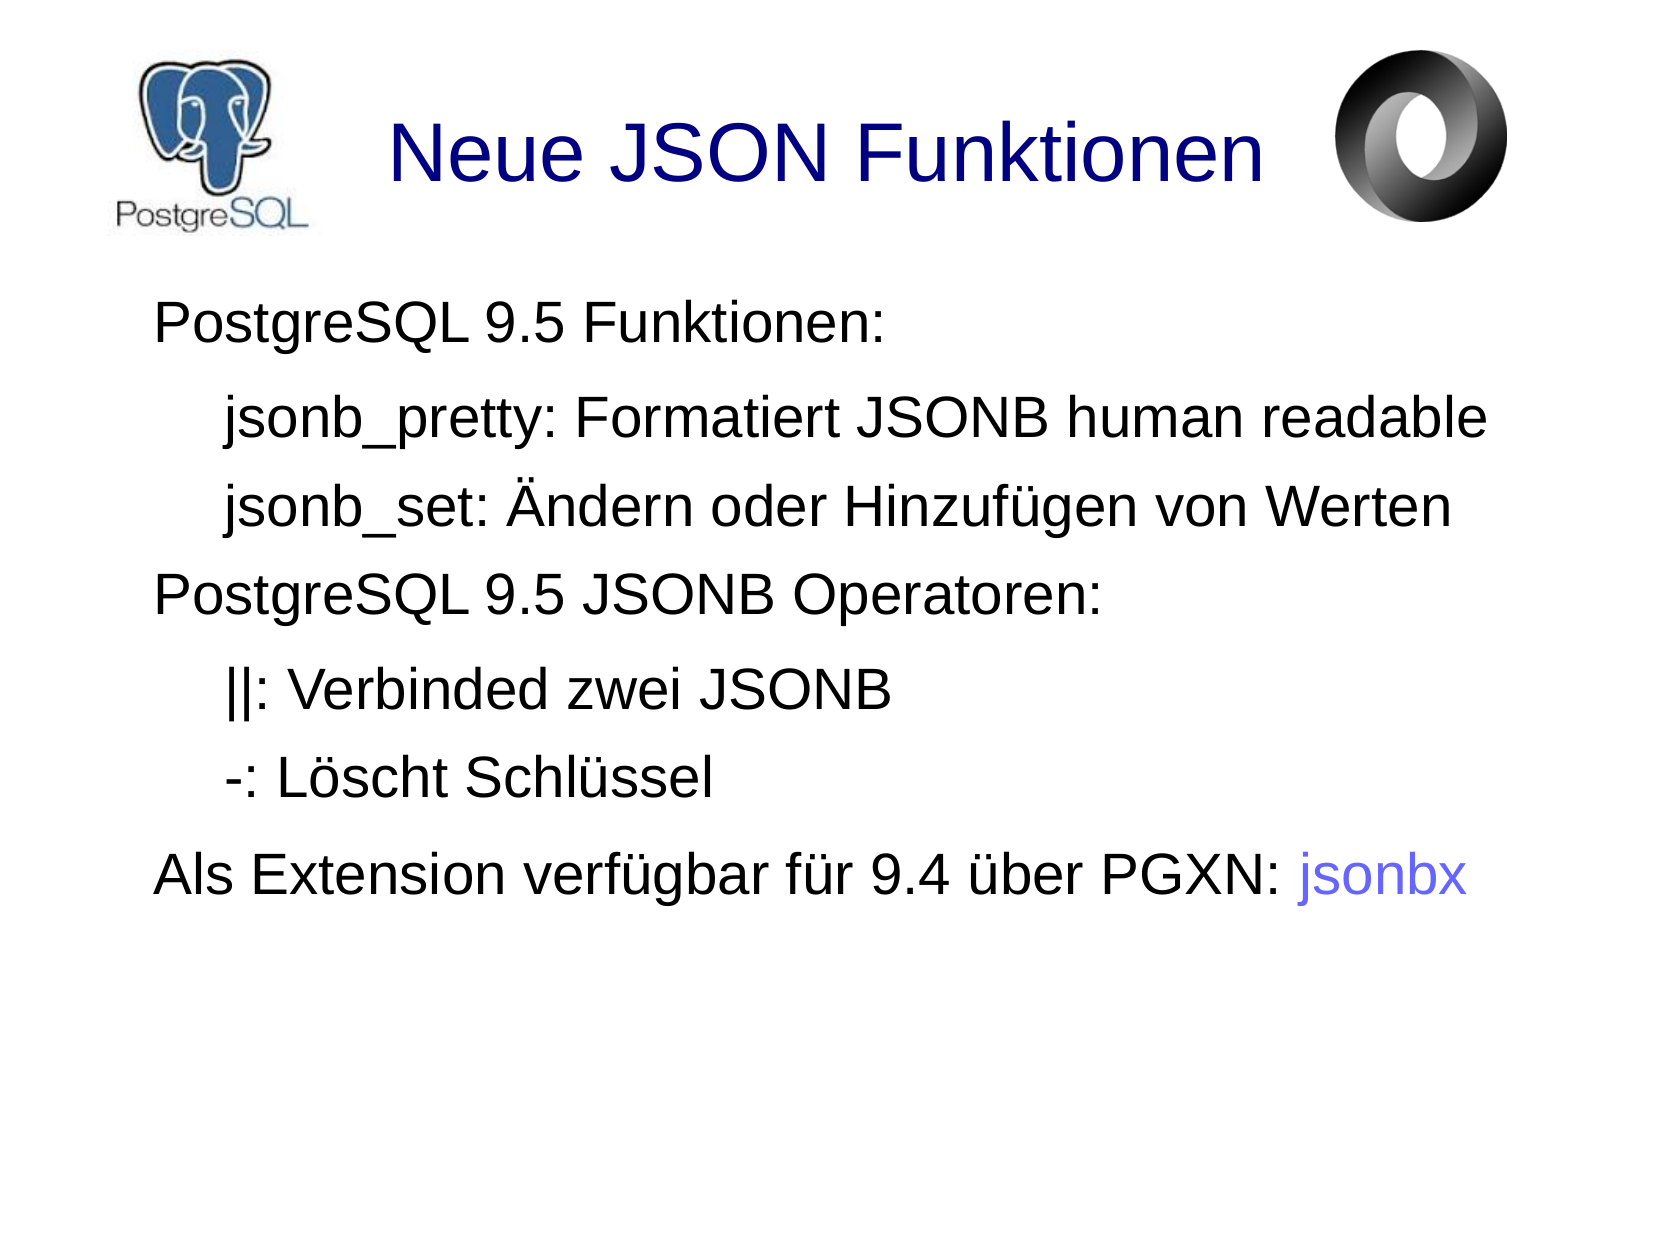

# Neue JSON Funktionen
PostgreSQL 9.5 Funktionen:
jsonb_pretty: Formatiert JSONB human readable
jsonb_set: Ändern oder Hinzufügen von Werten
PostgreSQL 9.5 JSONB Operatoren:
||: Verbinded zwei JSONB
-: Löscht Schlüssel
Als Extension verfügbar für 9.4 über PGXN: jsonbx